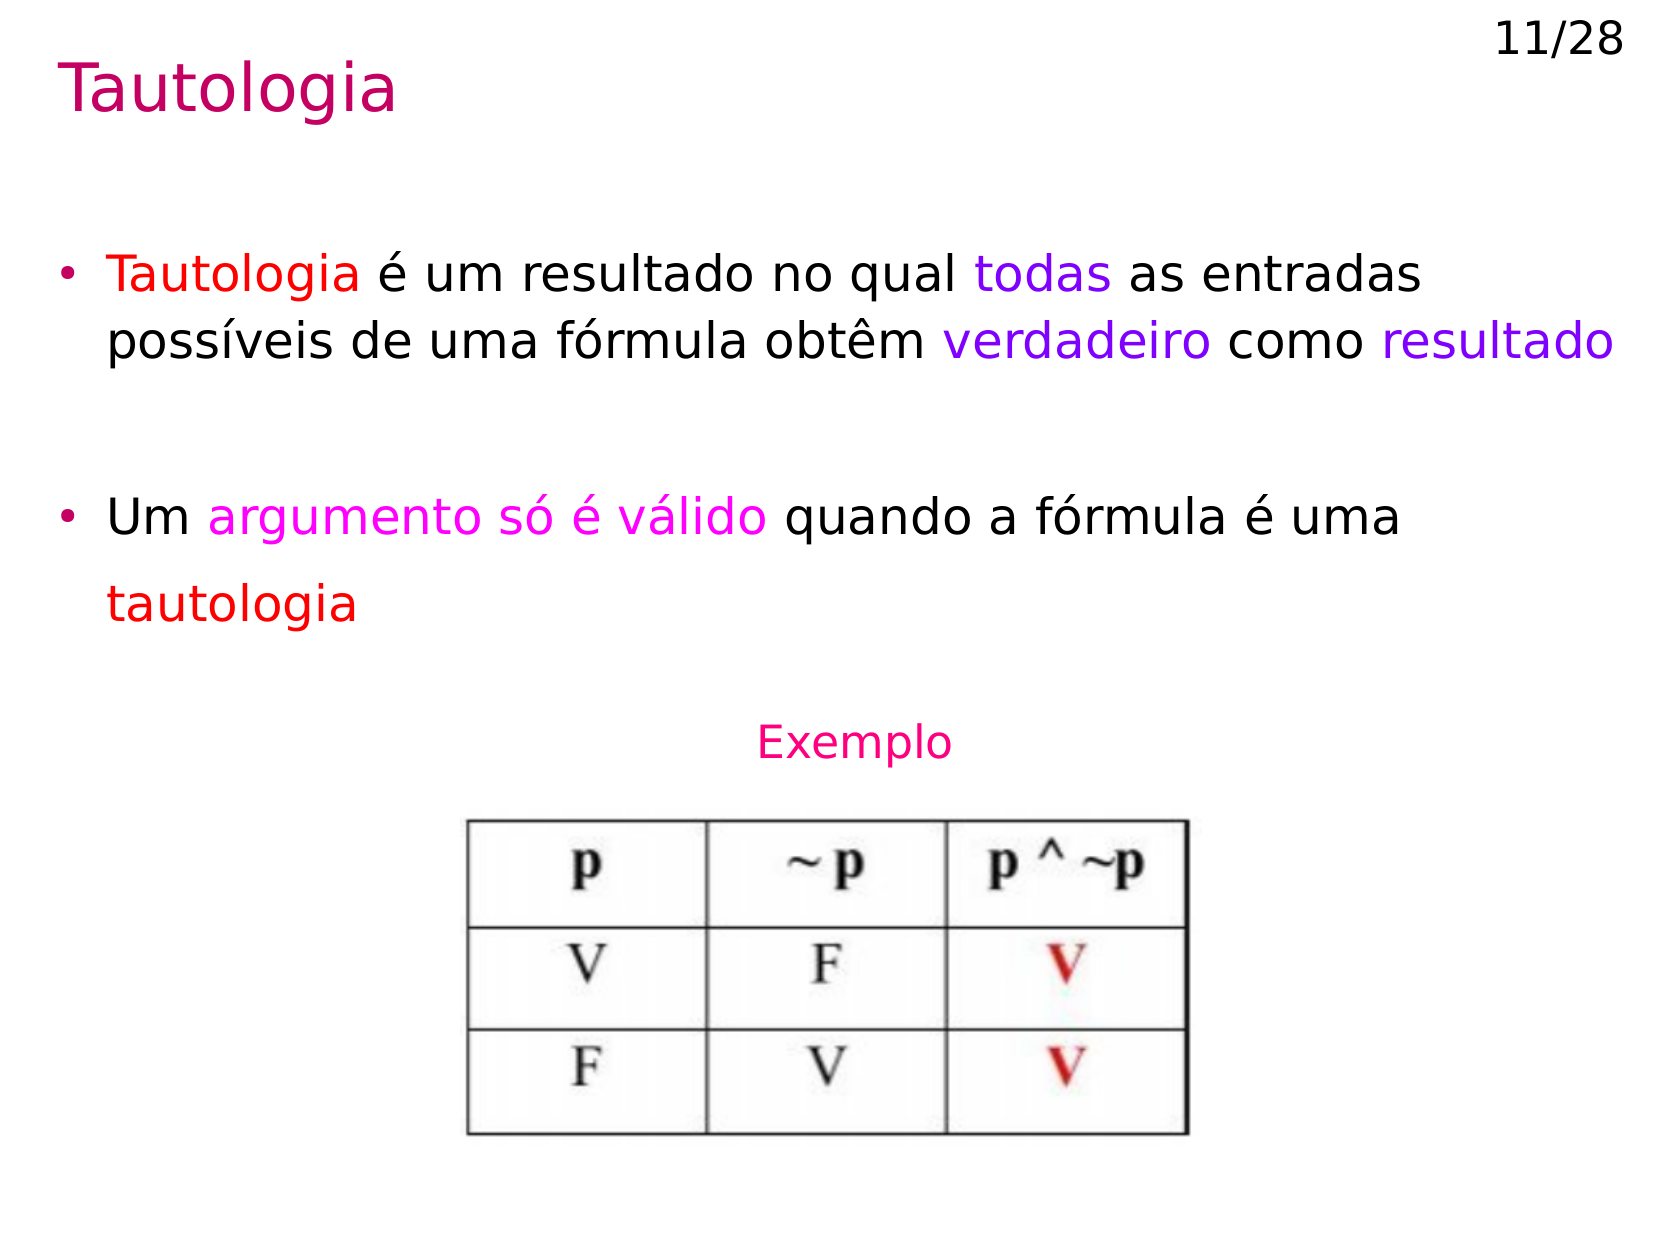

11
# Tautologia
Tautologia é um resultado no qual todas as entradas possíveis de uma fórmula obtêm verdadeiro como resultado
Um argumento só é válido quando a fórmula é uma tautologia
Exemplo